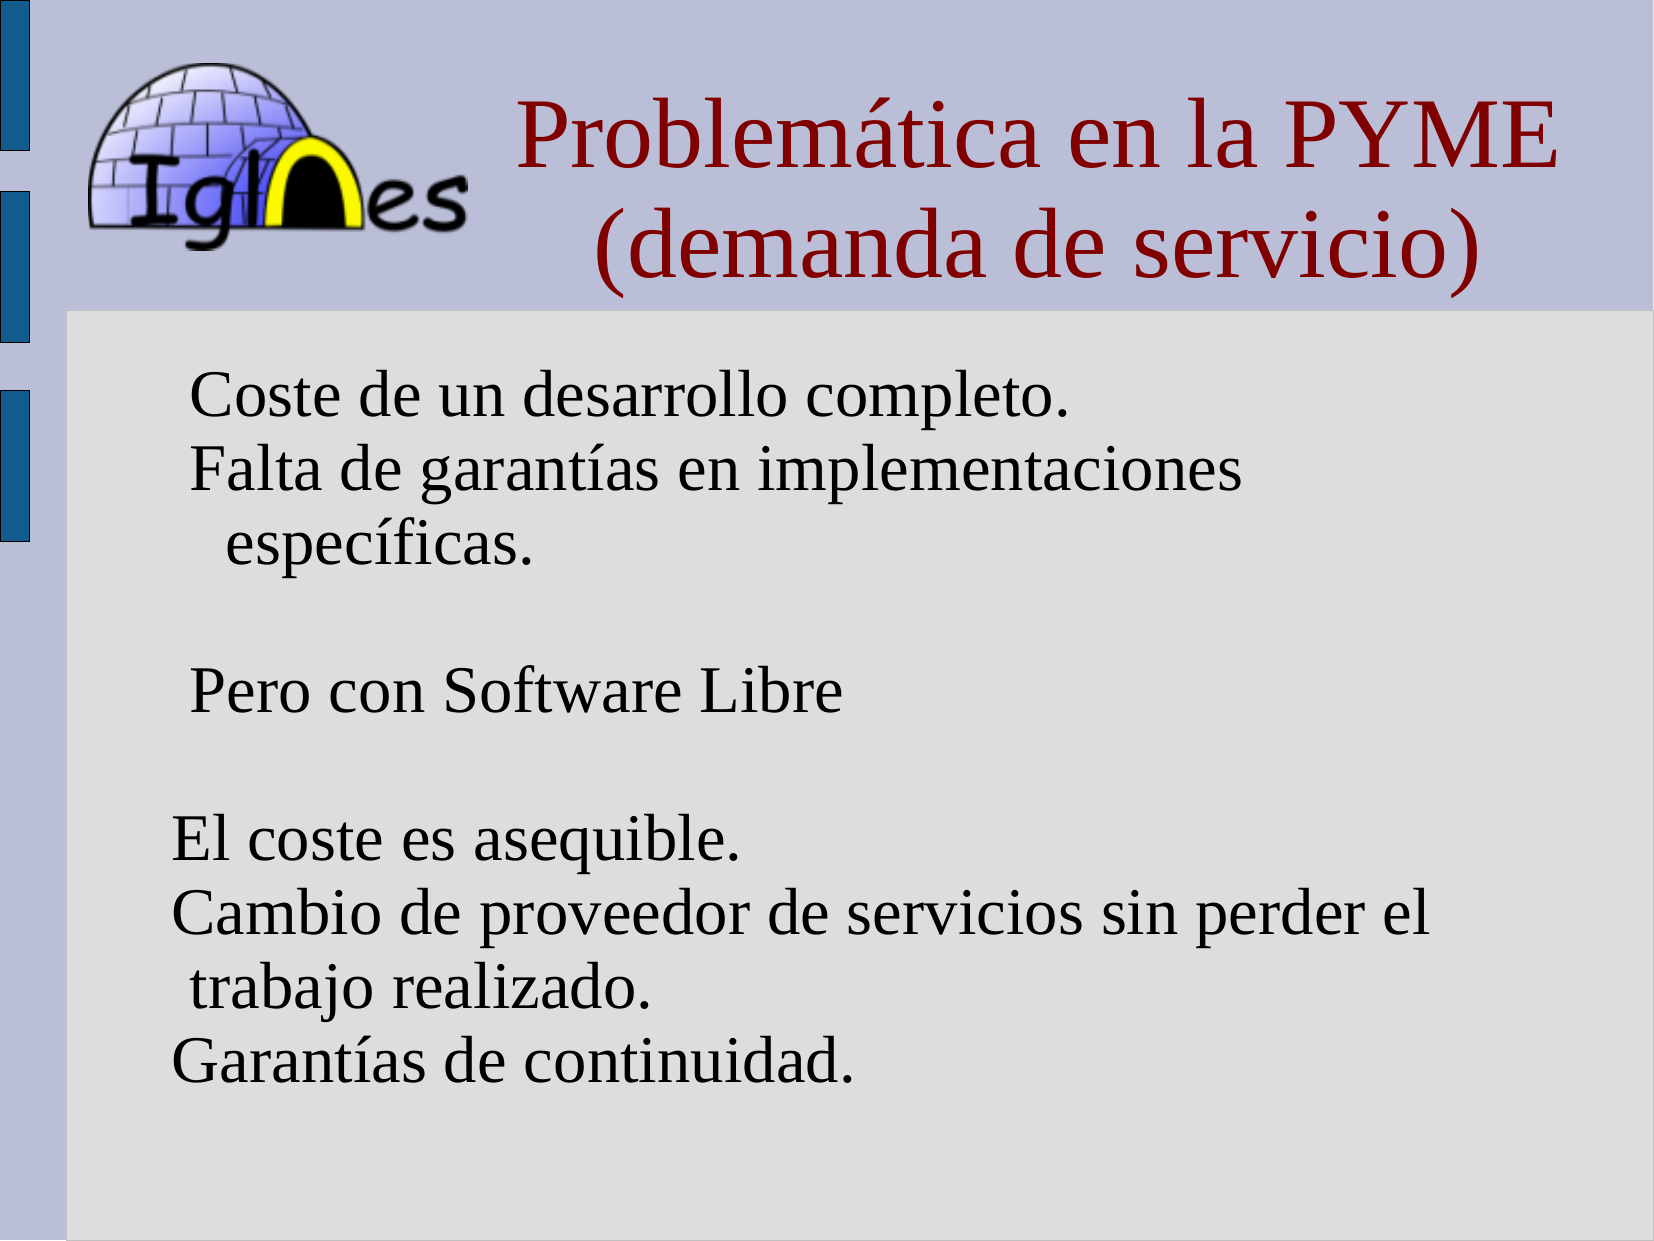

Problemática en la PYME
(demanda de servicio)
Coste de un desarrollo completo.
Falta de garantías en implementaciones específicas.
Pero con Software Libre
 El coste es asequible.
 Cambio de proveedor de servicios sin perder el trabajo realizado.
 Garantías de continuidad.